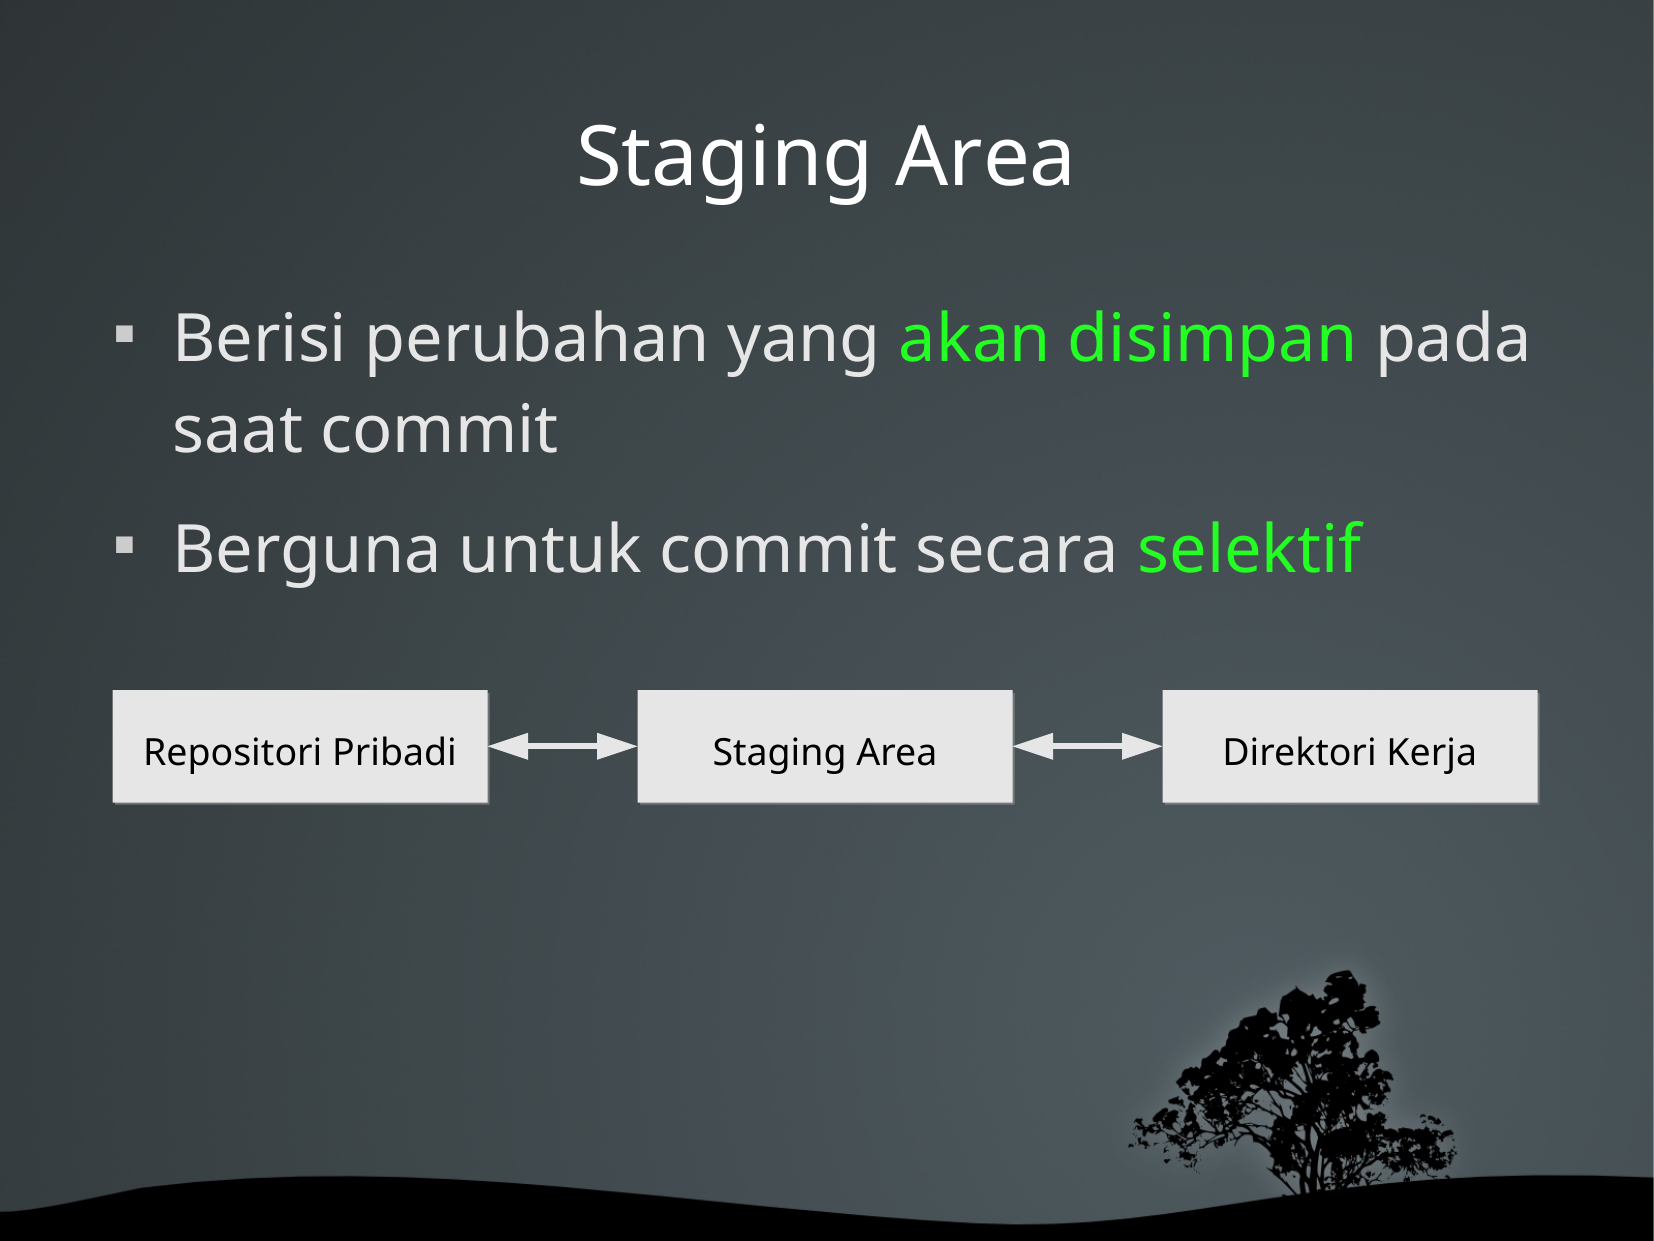

# Staging Area
Berisi perubahan yang akan disimpan pada saat commit
Berguna untuk commit secara selektif
Repositori Pribadi
Staging Area
Direktori Kerja